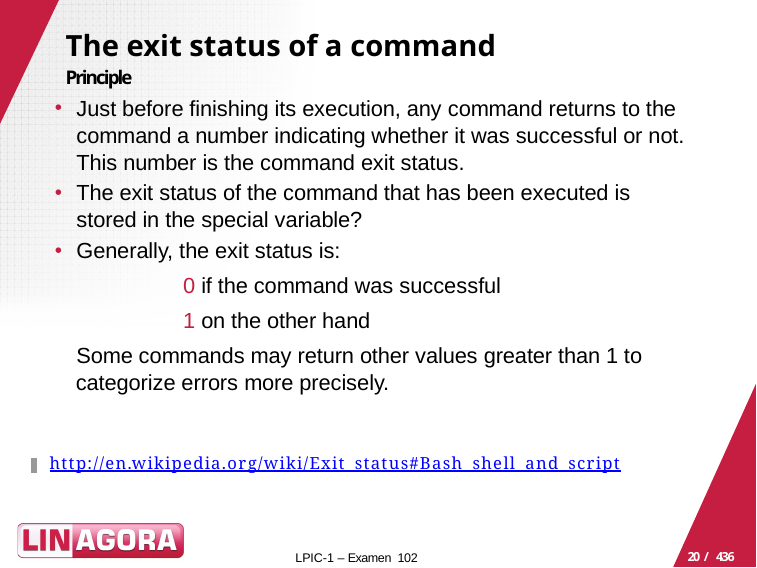

# The exit status of a command
Principle
Just before finishing its execution, any command returns to the command a number indicating whether it was successful or not. This number is the command exit status.
The exit status of the command that has been executed is stored in the special variable?
Generally, the exit status is:
0 if the command was successful
1 on the other hand
Some commands may return other values greater than 1 to categorize errors more precisely.
http://en.wikipedia.org/wiki/Exit_status#Bash_shell_and_script
LPIC-1 – Examen 102